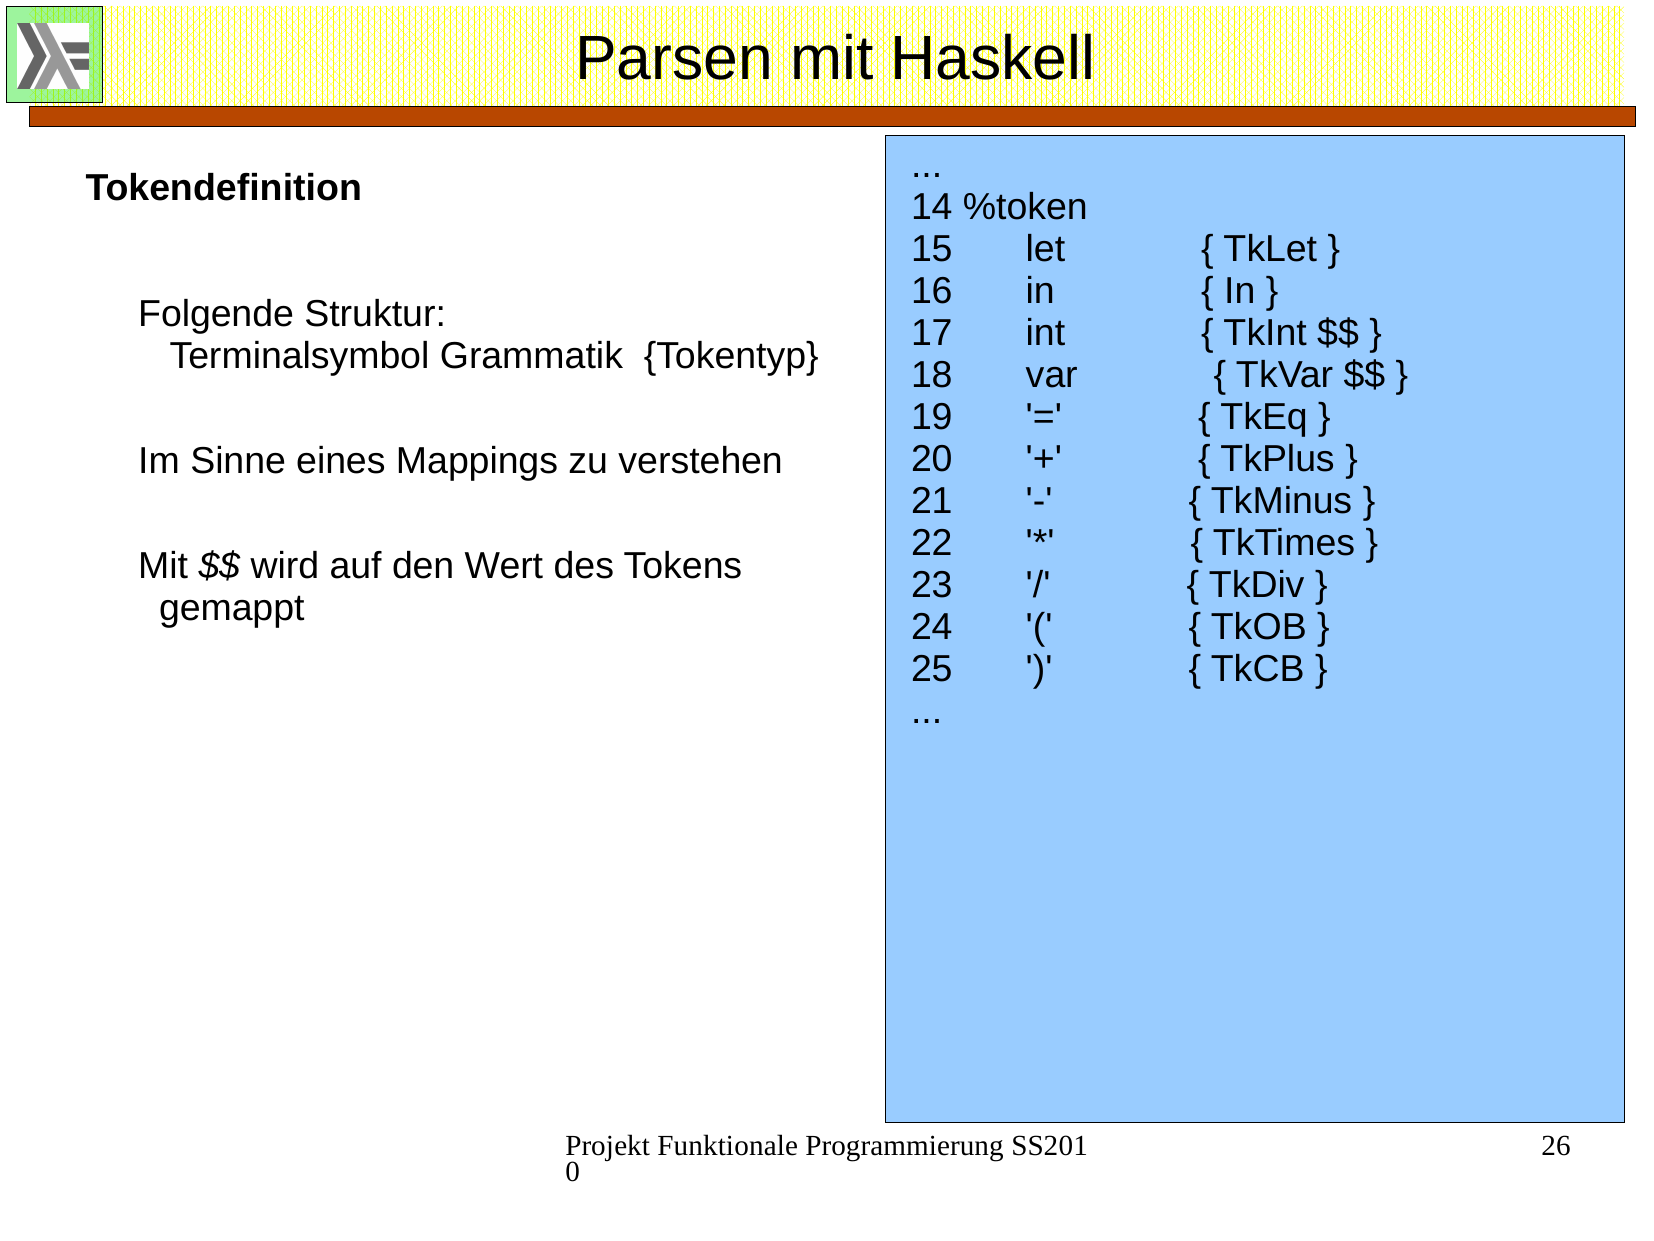

# Parsen mit Haskell
 ...
 14 %token
 15 let { TkLet }
 16 in { In }
 17 int { TkInt $$ }
 18 var { TkVar $$ }
 19 '=' { TkEq }
 20 '+' { TkPlus }
 21 '-' { TkMinus }
 22 '*' { TkTimes }
 23 '/' { TkDiv }
 24 '(' { TkOB }
 25 ')' { TkCB }
 ...
Tokendefinition
 Folgende Struktur:
 Terminalsymbol Grammatik {Tokentyp}
 Im Sinne eines Mappings zu verstehen
 Mit $$ wird auf den Wert des Tokens
 gemappt
Projekt Funktionale Programmierung SS2010
26